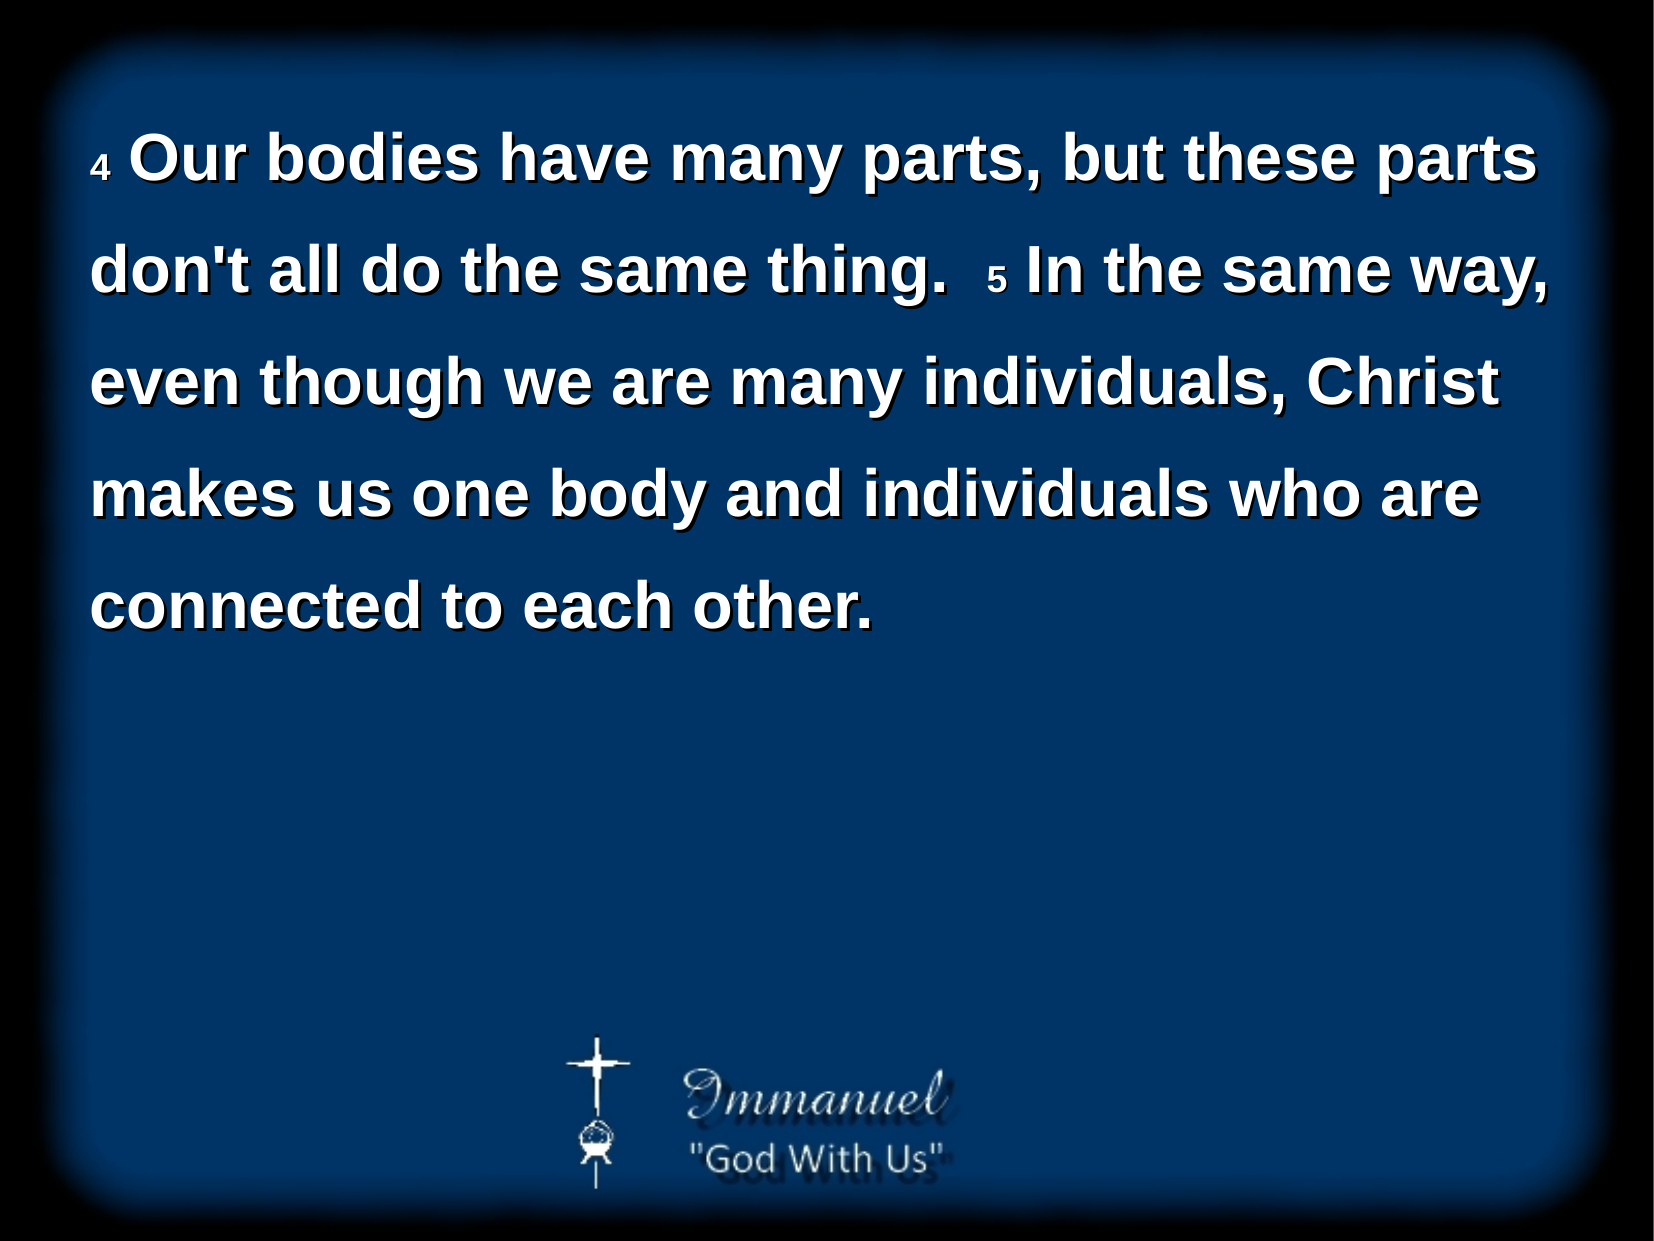

4 Our bodies have many parts, but these parts don't all do the same thing. 5 In the same way, even though we are many individuals, Christ makes us one body and individuals who are connected to each other.